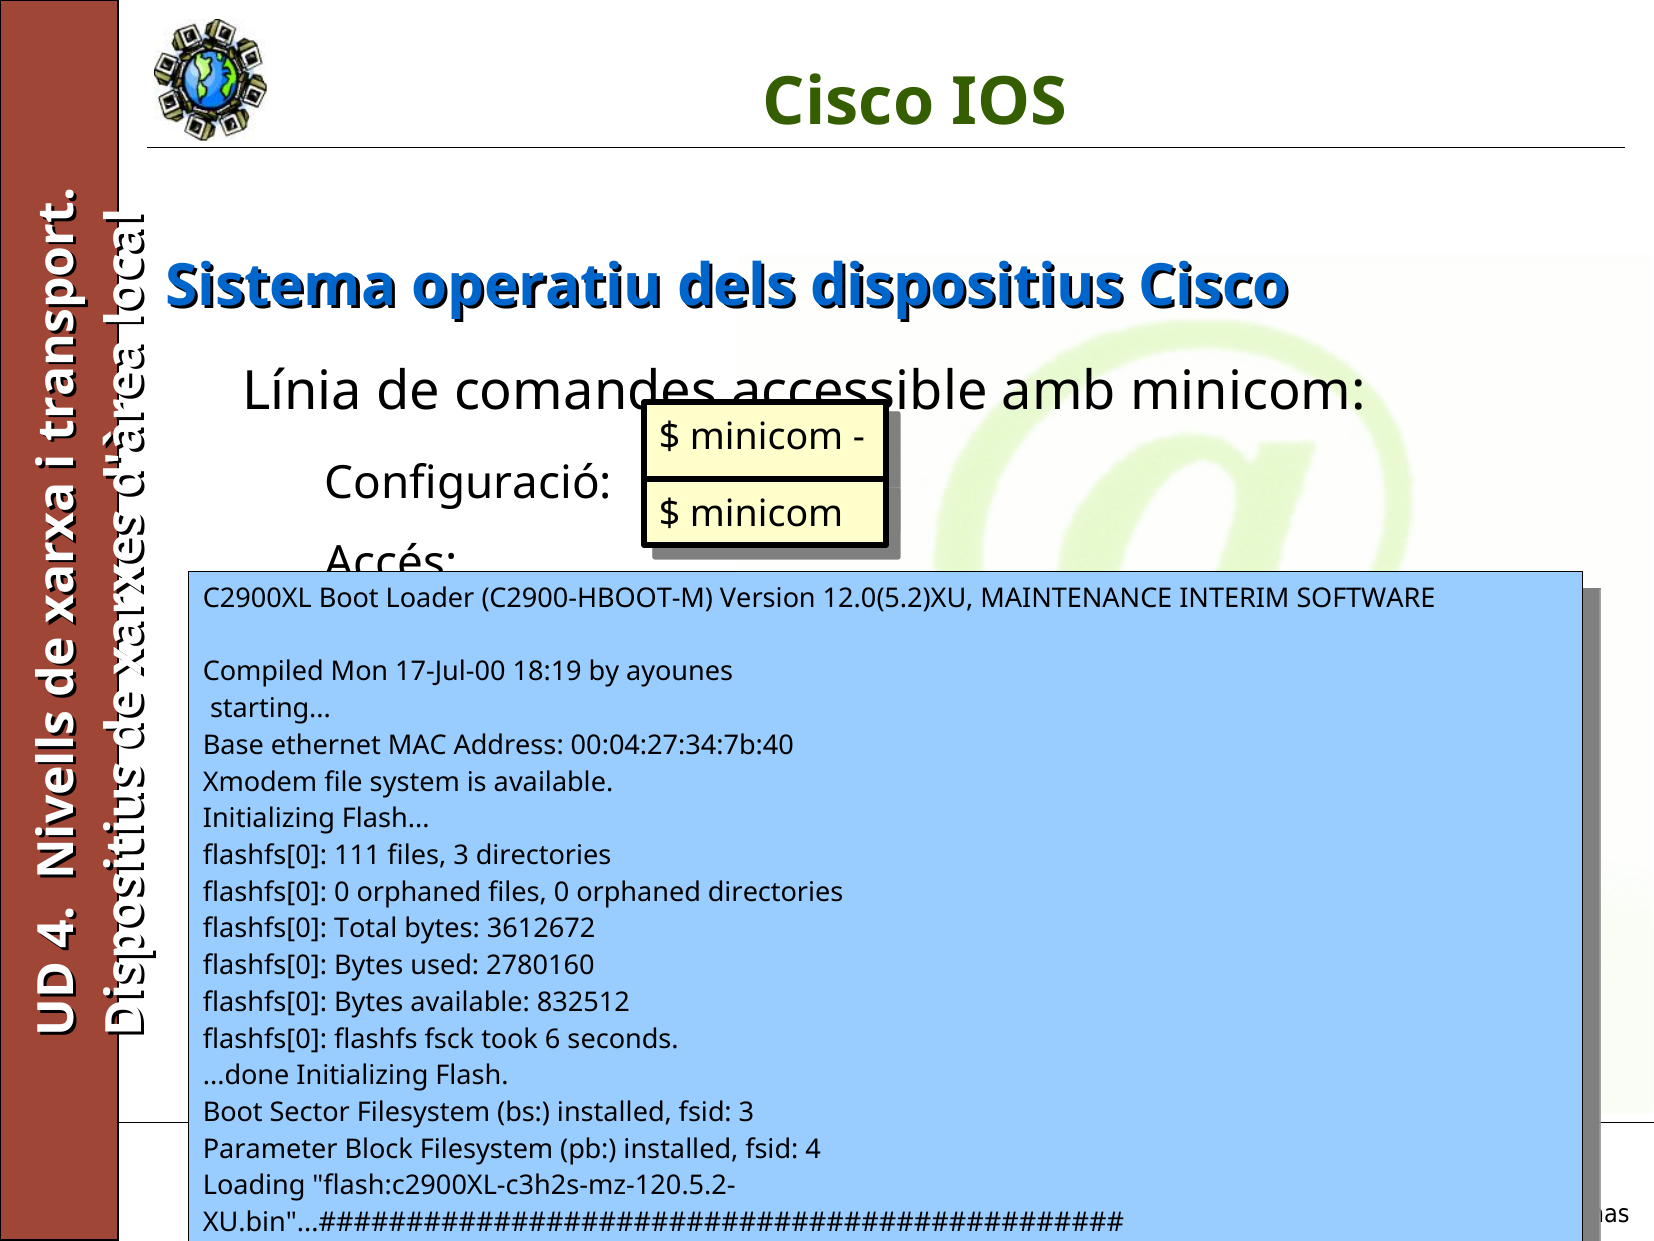

# Cisco IOS
Sistema operatiu dels dispositius Cisco
Línia de comandes accessible amb minicom:
Configuració:
Accés:
$ minicom -s
$ minicom
C2900XL Boot Loader (C2900-HBOOT-M) Version 12.0(5.2)XU, MAINTENANCE INTERIM SOFTWARE
Compiled Mon 17-Jul-00 18:19 by ayounes
 starting...
Base ethernet MAC Address: 00:04:27:34:7b:40
Xmodem file system is available.
Initializing Flash...
flashfs[0]: 111 files, 3 directories
flashfs[0]: 0 orphaned files, 0 orphaned directories
flashfs[0]: Total bytes: 3612672
flashfs[0]: Bytes used: 2780160
flashfs[0]: Bytes available: 832512
flashfs[0]: flashfs fsck took 6 seconds.
...done Initializing Flash.
Boot Sector Filesystem (bs:) installed, fsid: 3
Parameter Block Filesystem (pb:) installed, fsid: 4
Loading "flash:c2900XL-c3h2s-mz-120.5.2-XU.bin"...##############################################
switchAula1>